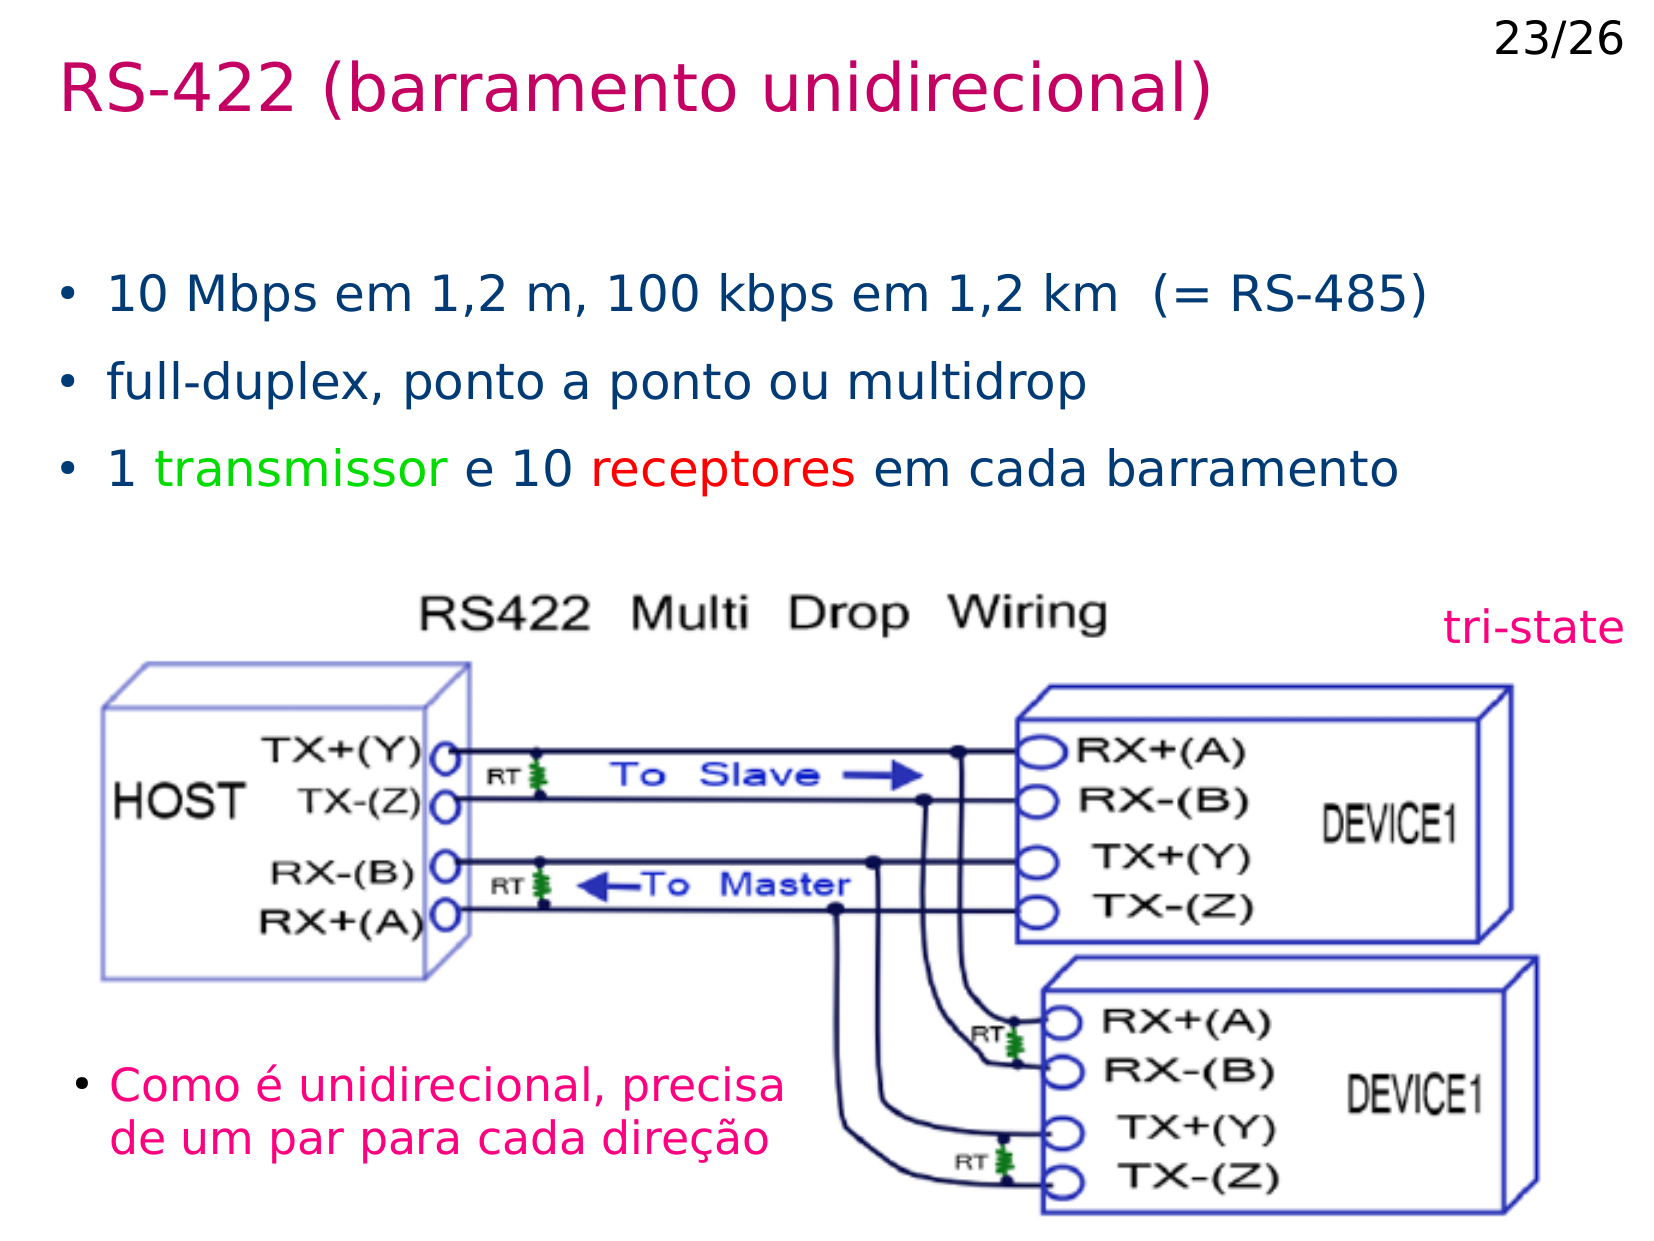

23
# RS-422 (barramento unidirecional)
10 Mbps em 1,2 m, 100 kbps em 1,2 km (= RS-485)
full-duplex, ponto a ponto ou multidrop
1 transmissor e 10 receptores em cada barramento
tri-state
Como é unidirecional, precisa de um par para cada direção